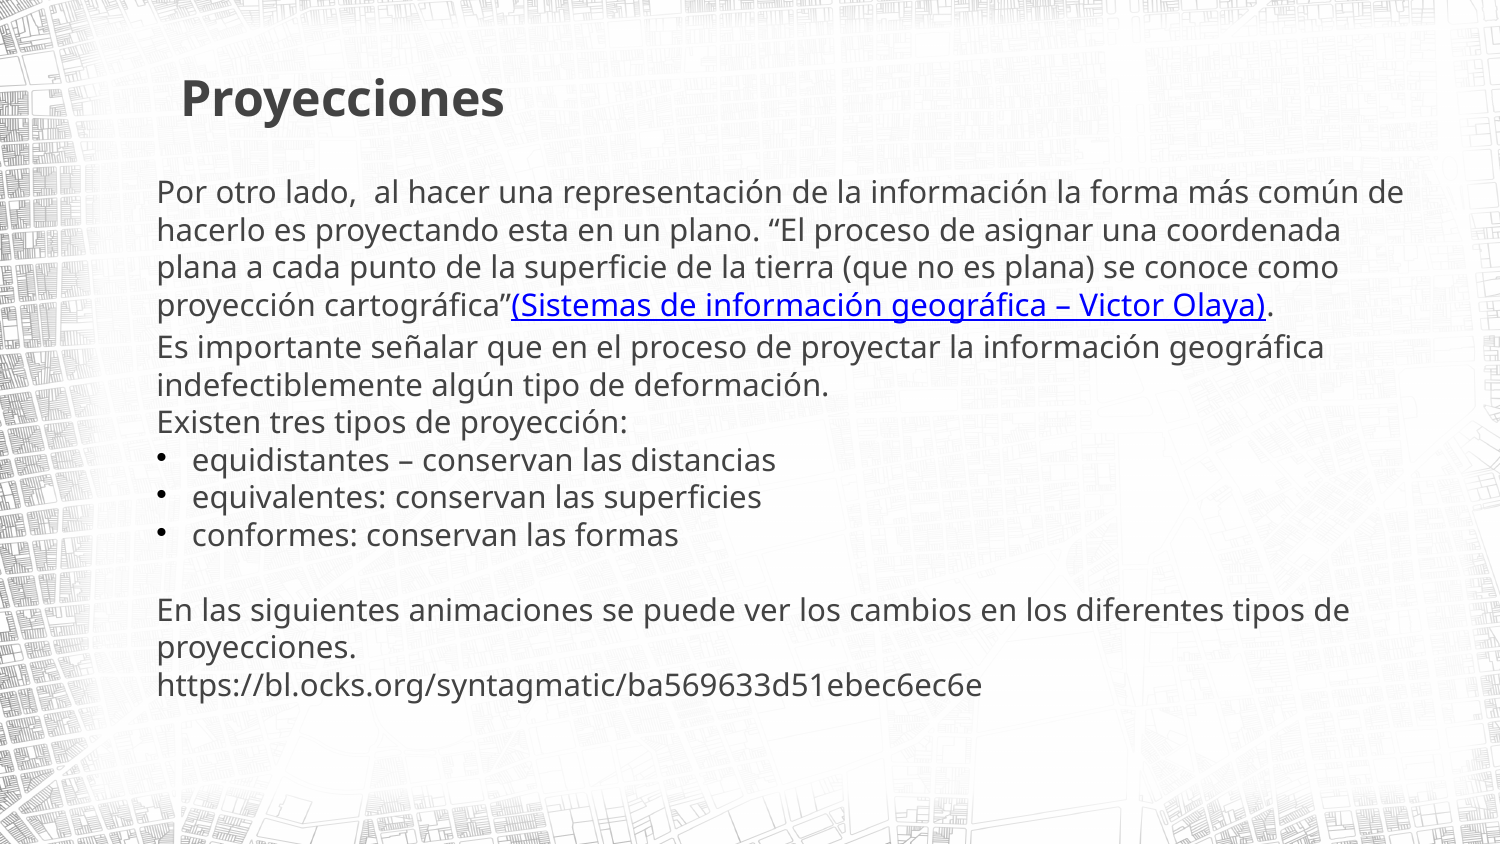

Proyecciones
Por otro lado, al hacer una representación de la información la forma más común de hacerlo es proyectando esta en un plano. “El proceso de asignar una coordenada plana a cada punto de la superficie de la tierra (que no es plana) se conoce como proyección cartográfica”(Sistemas de información geográfica – Victor Olaya).
Es importante señalar que en el proceso de proyectar la información geográfica indefectiblemente algún tipo de deformación.
Existen tres tipos de proyección:
equidistantes – conservan las distancias
equivalentes: conservan las superficies
conformes: conservan las formas
En las siguientes animaciones se puede ver los cambios en los diferentes tipos de proyecciones.
https://bl.ocks.org/syntagmatic/ba569633d51ebec6ec6e